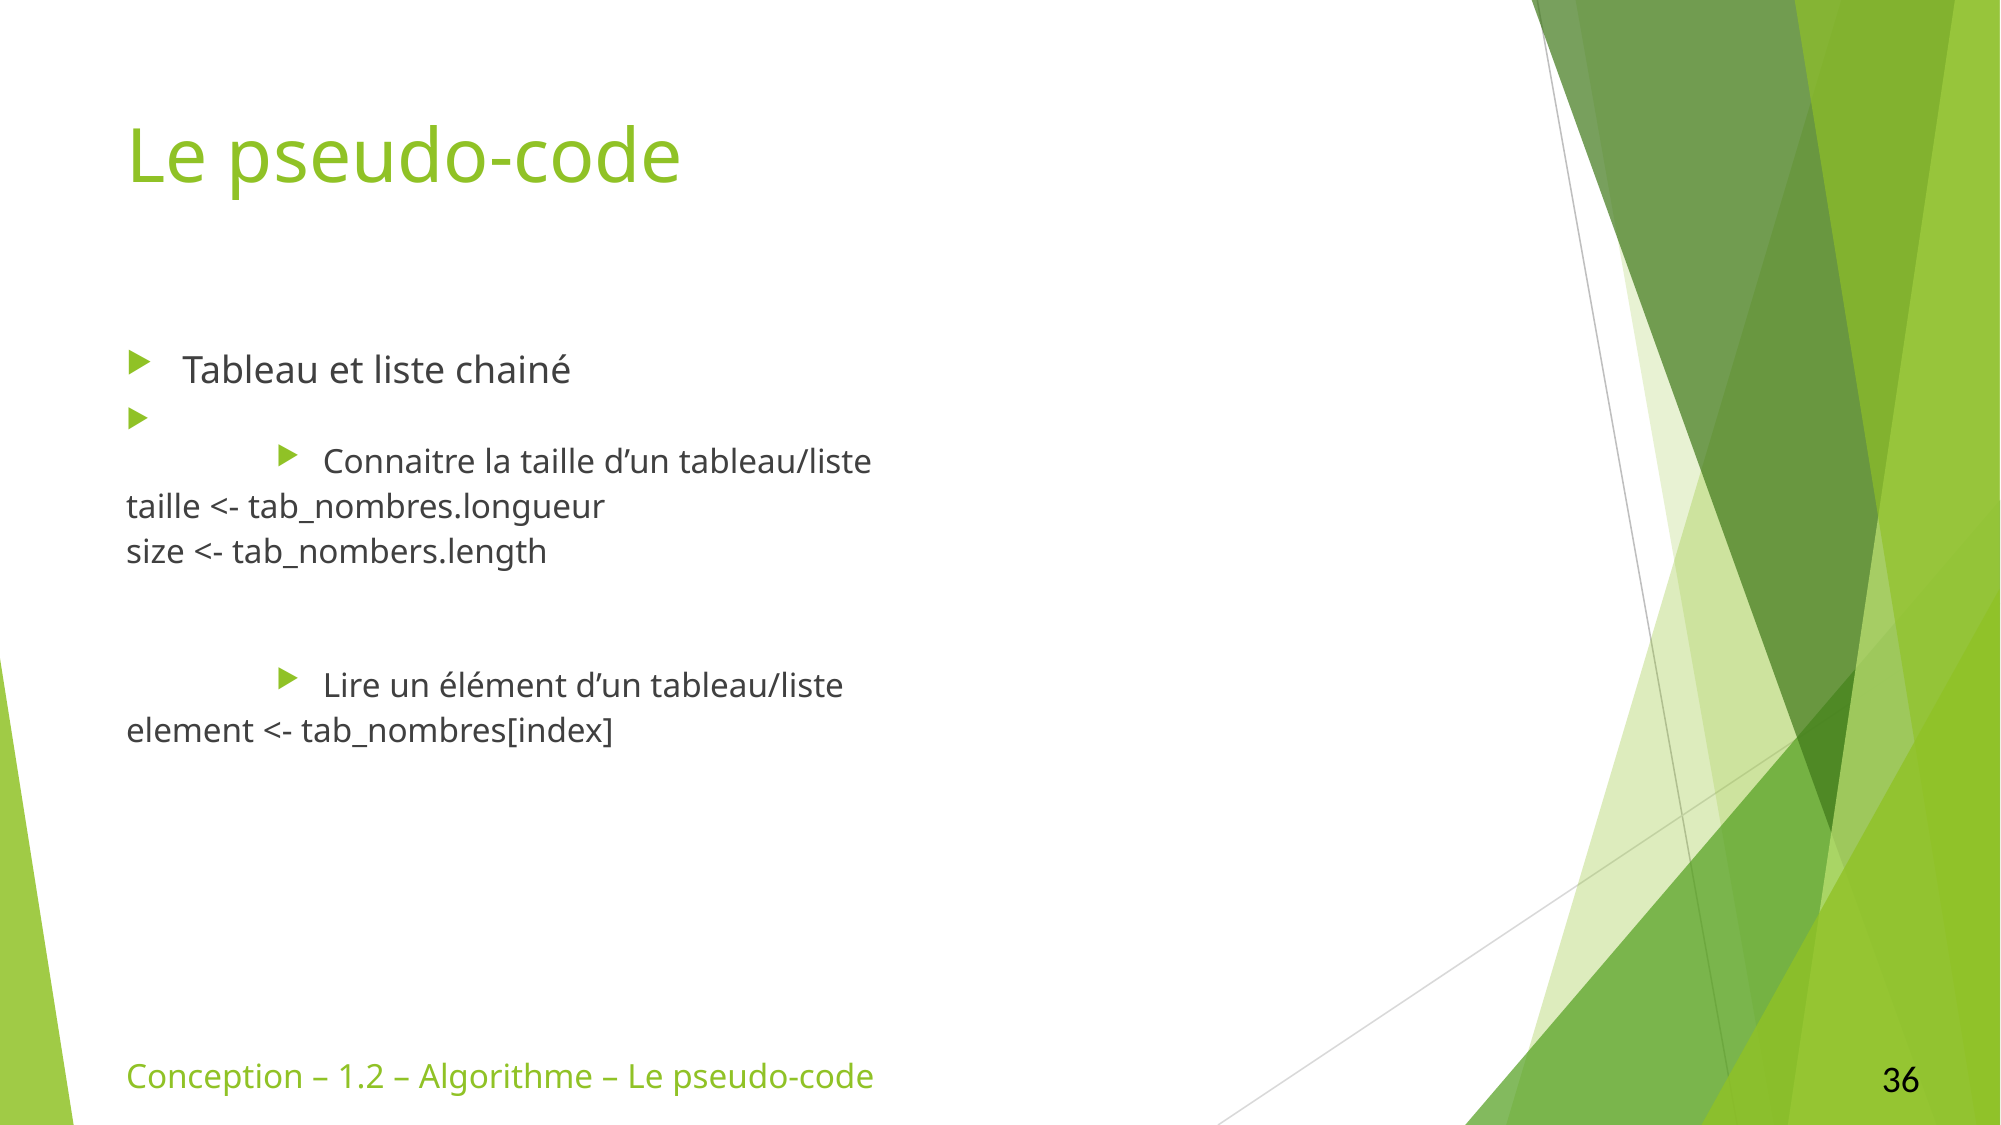

# Le pseudo-code
Tableau et liste chainé
Connaitre la taille d’un tableau/liste
taille <- tab_nombres.longueur
size <- tab_nombers.length
Lire un élément d’un tableau/liste
element <- tab_nombres[index]
Conception – 1.2 – Algorithme – Le pseudo-code